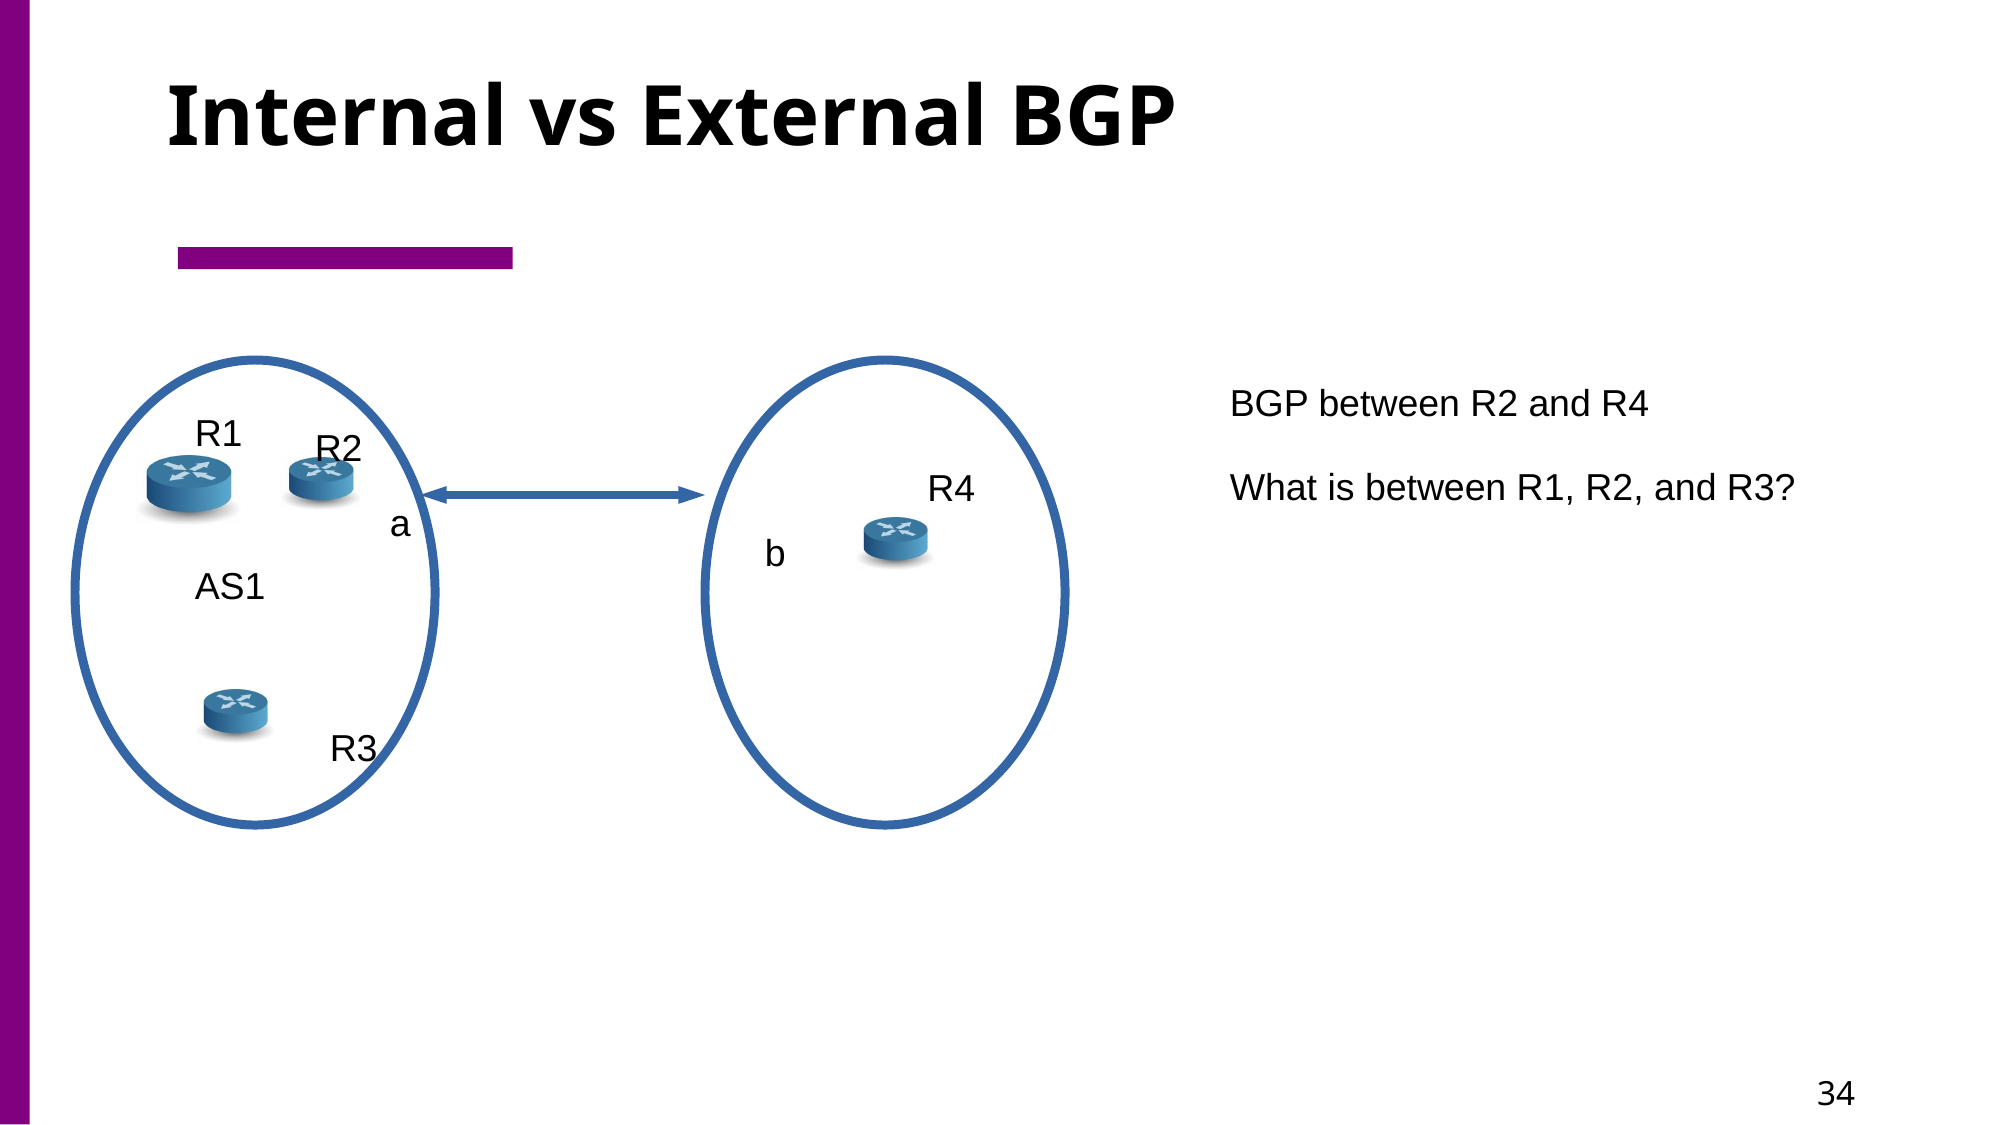

# Internal vs External BGP
BGP between R2 and R4
What is between R1, R2, and R3?
R1
R2
R4
a
b
AS1
R3